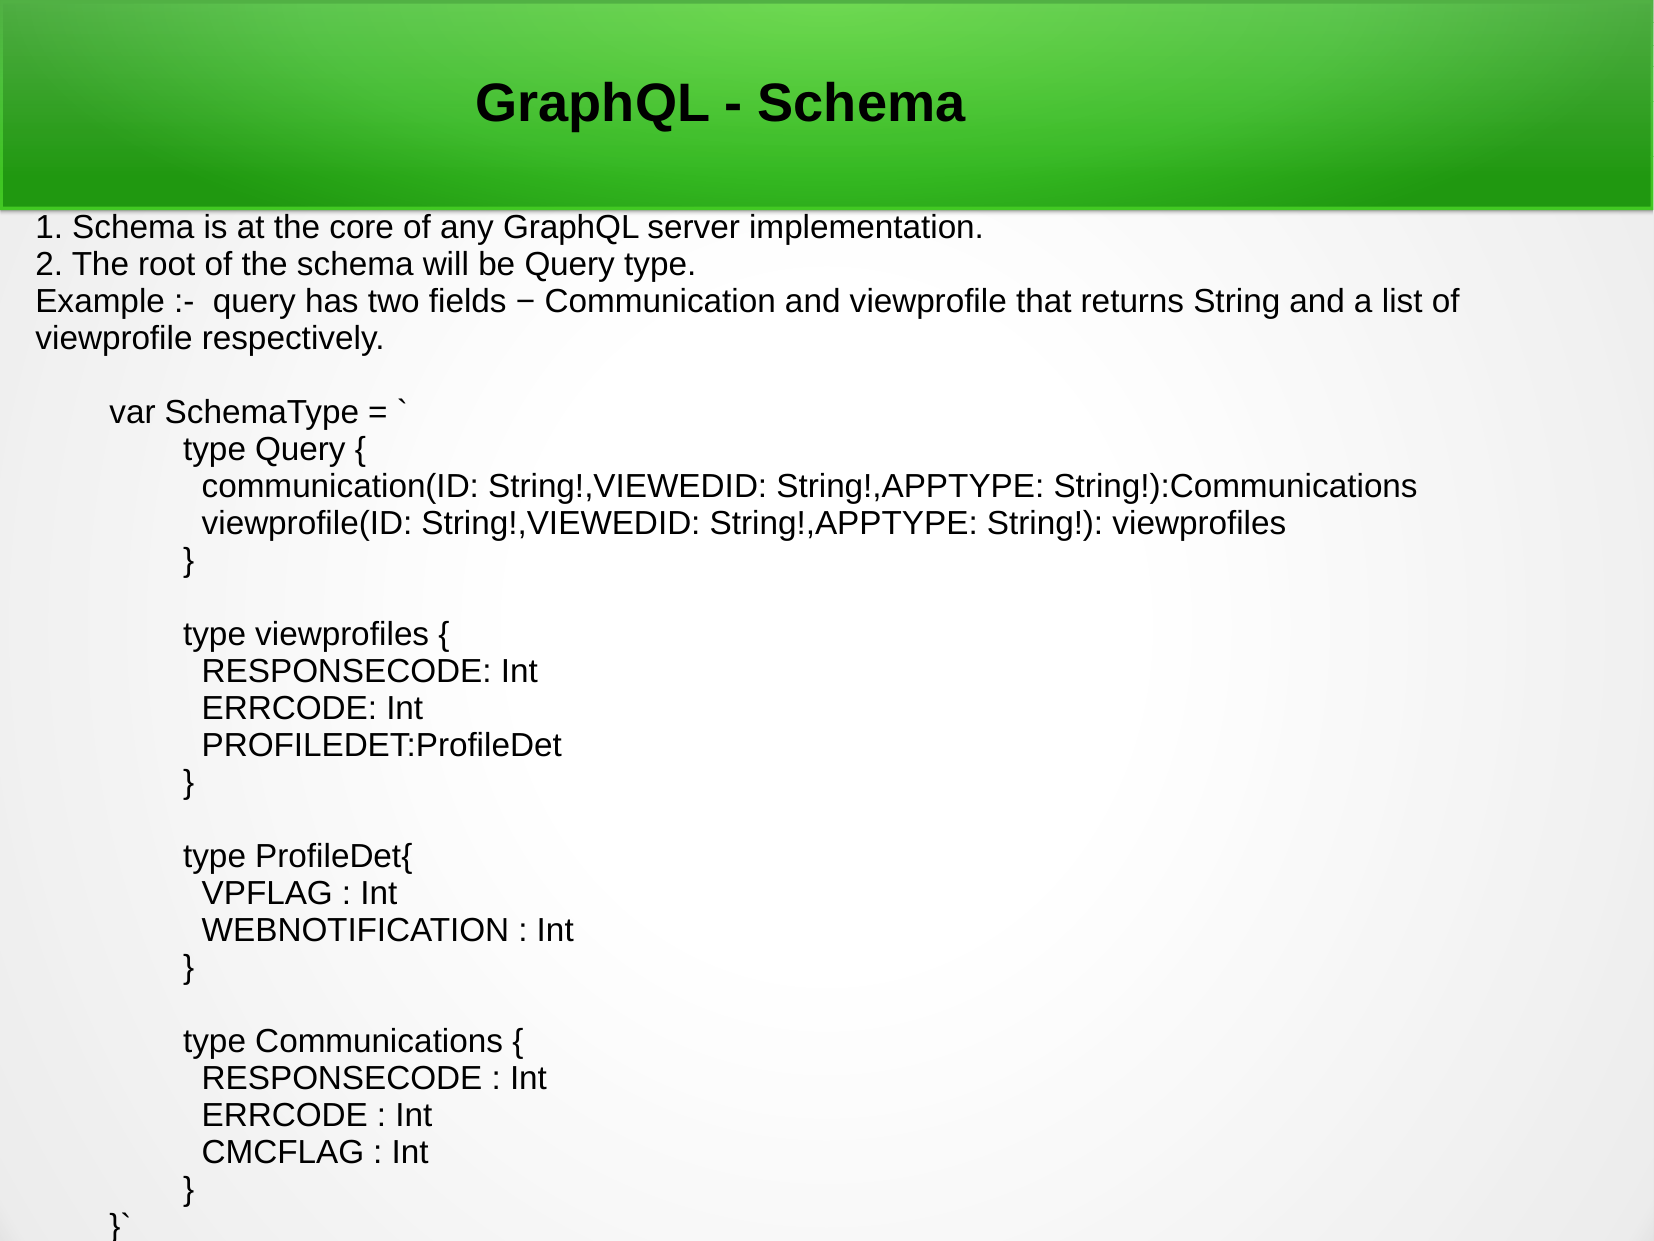

GraphQL - Schema
1. Schema is at the core of any GraphQL server implementation.
2. The root of the schema will be Query type.
Example :- query has two fields − Communication and viewprofile that returns String and a list of viewprofile respectively.
	var SchemaType = `
		type Query {
		 communication(ID: String!,VIEWEDID: String!,APPTYPE: String!):Communications
		 viewprofile(ID: String!,VIEWEDID: String!,APPTYPE: String!): viewprofiles
		}
		type viewprofiles {
		 RESPONSECODE: Int
		 ERRCODE: Int
		 PROFILEDET:ProfileDet
		}
		type ProfileDet{
		 VPFLAG : Int
		 WEBNOTIFICATION : Int
		}
		type Communications {
		 RESPONSECODE : Int
		 ERRCODE : Int
		 CMCFLAG : Int
		}
	}`